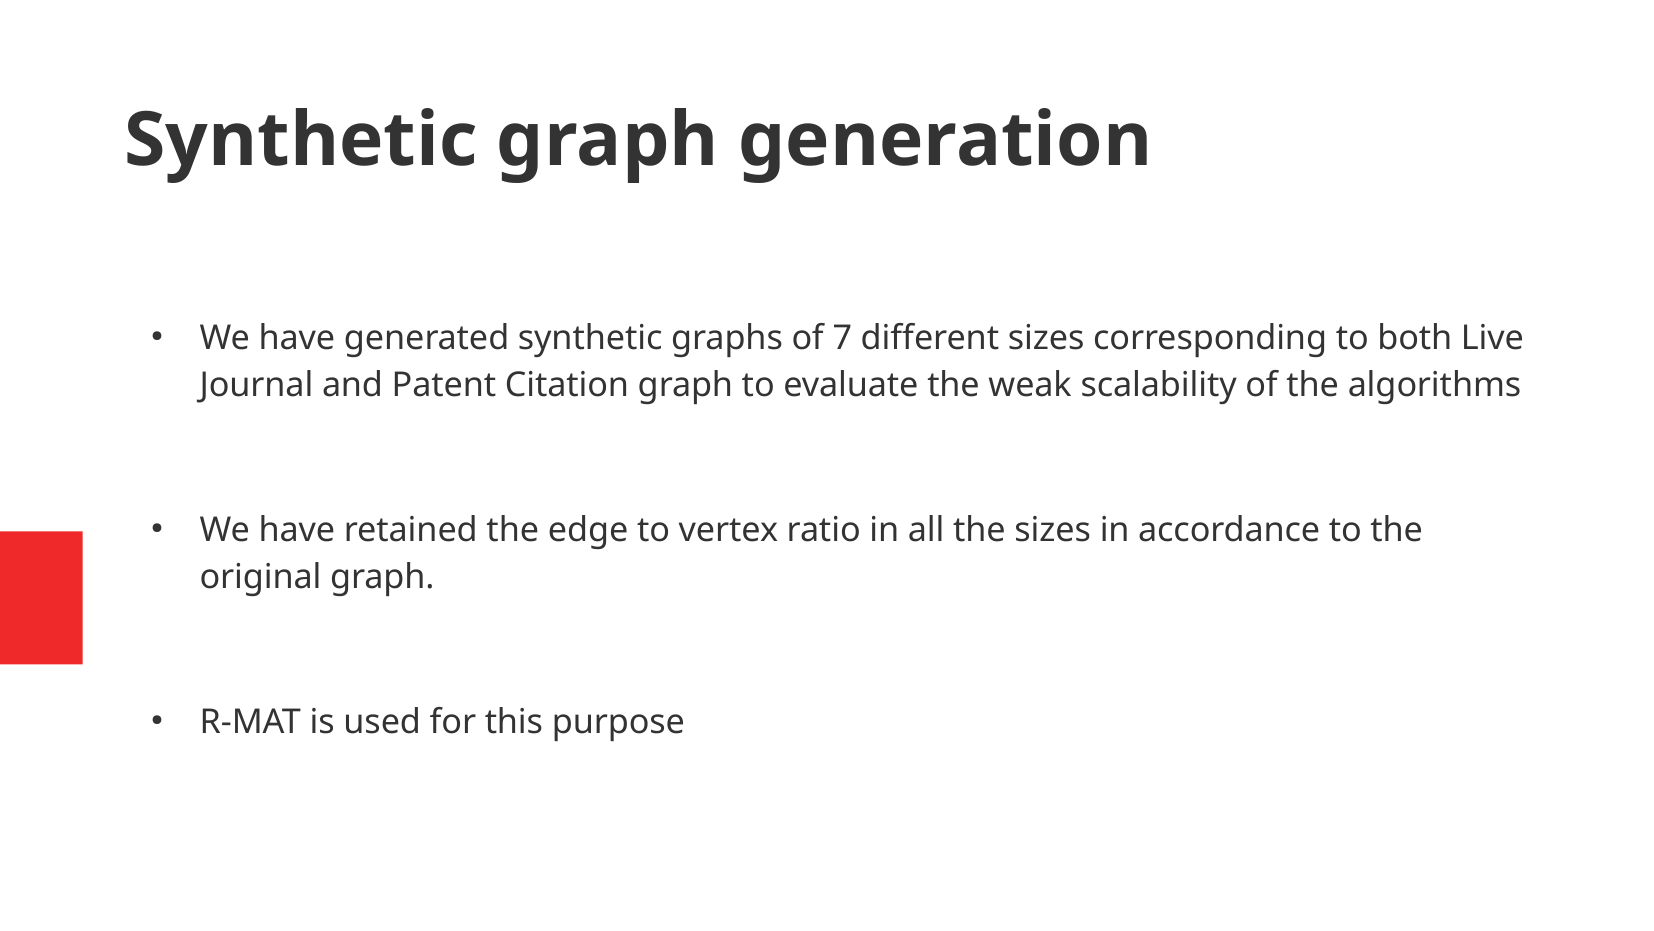

# Synthetic graph generation
We have generated synthetic graphs of 7 different sizes corresponding to both Live Journal and Patent Citation graph to evaluate the weak scalability of the algorithms
We have retained the edge to vertex ratio in all the sizes in accordance to the original graph.
R-MAT is used for this purpose